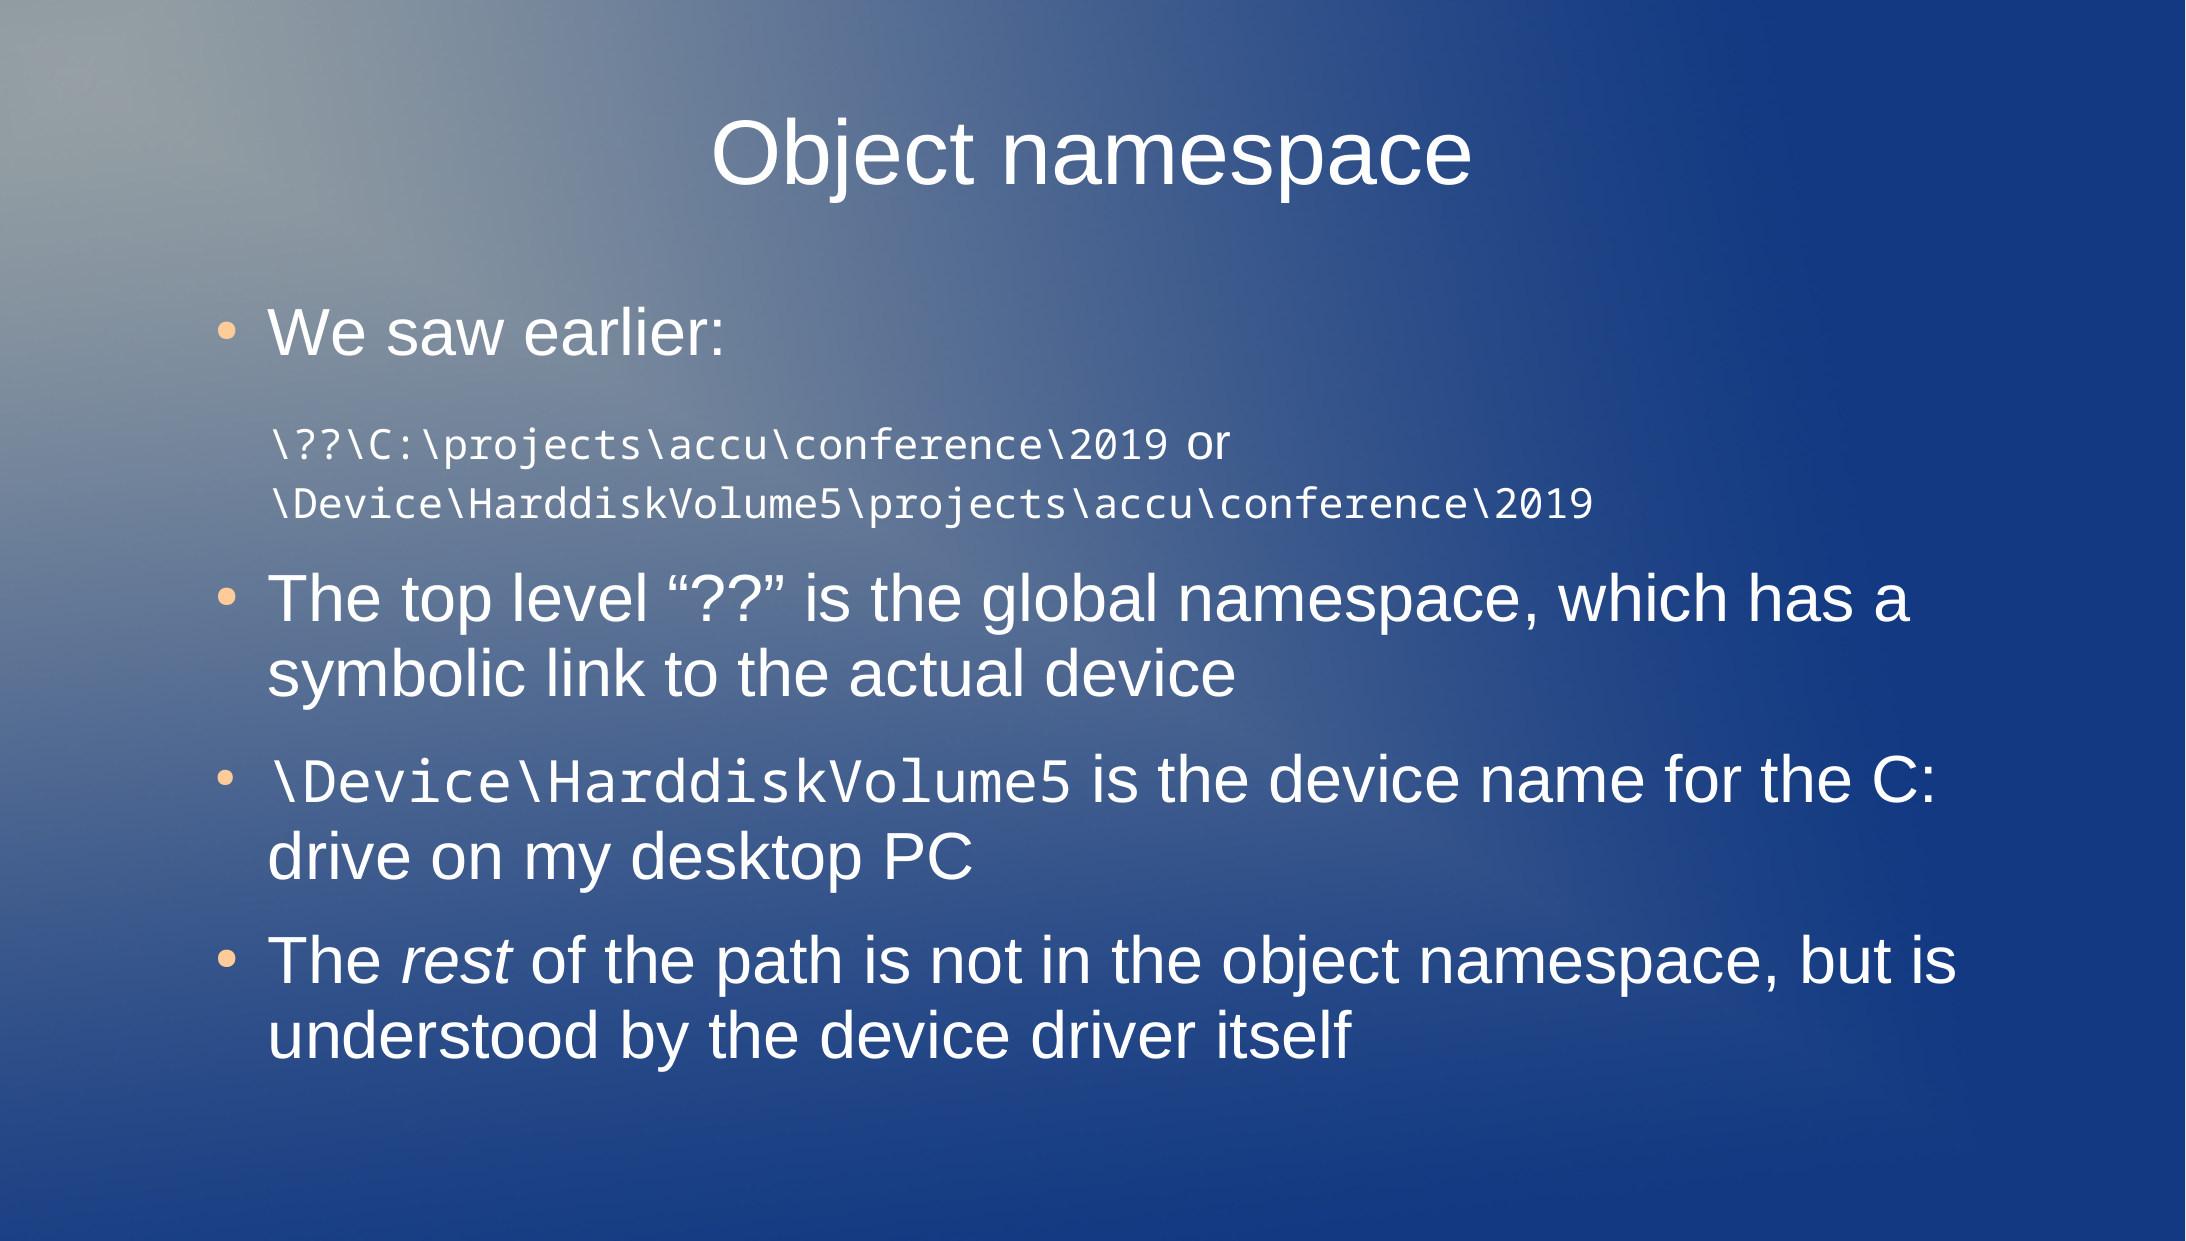

# Object namespace
We saw earlier:
\??\C:\projects\accu\conference\2019 or
\Device\HarddiskVolume5\projects\accu\conference\2019
The top level “??” is the global namespace, which has a symbolic link to the actual device
\Device\HarddiskVolume5 is the device name for the C: drive on my desktop PC
The rest of the path is not in the object namespace, but is understood by the device driver itself